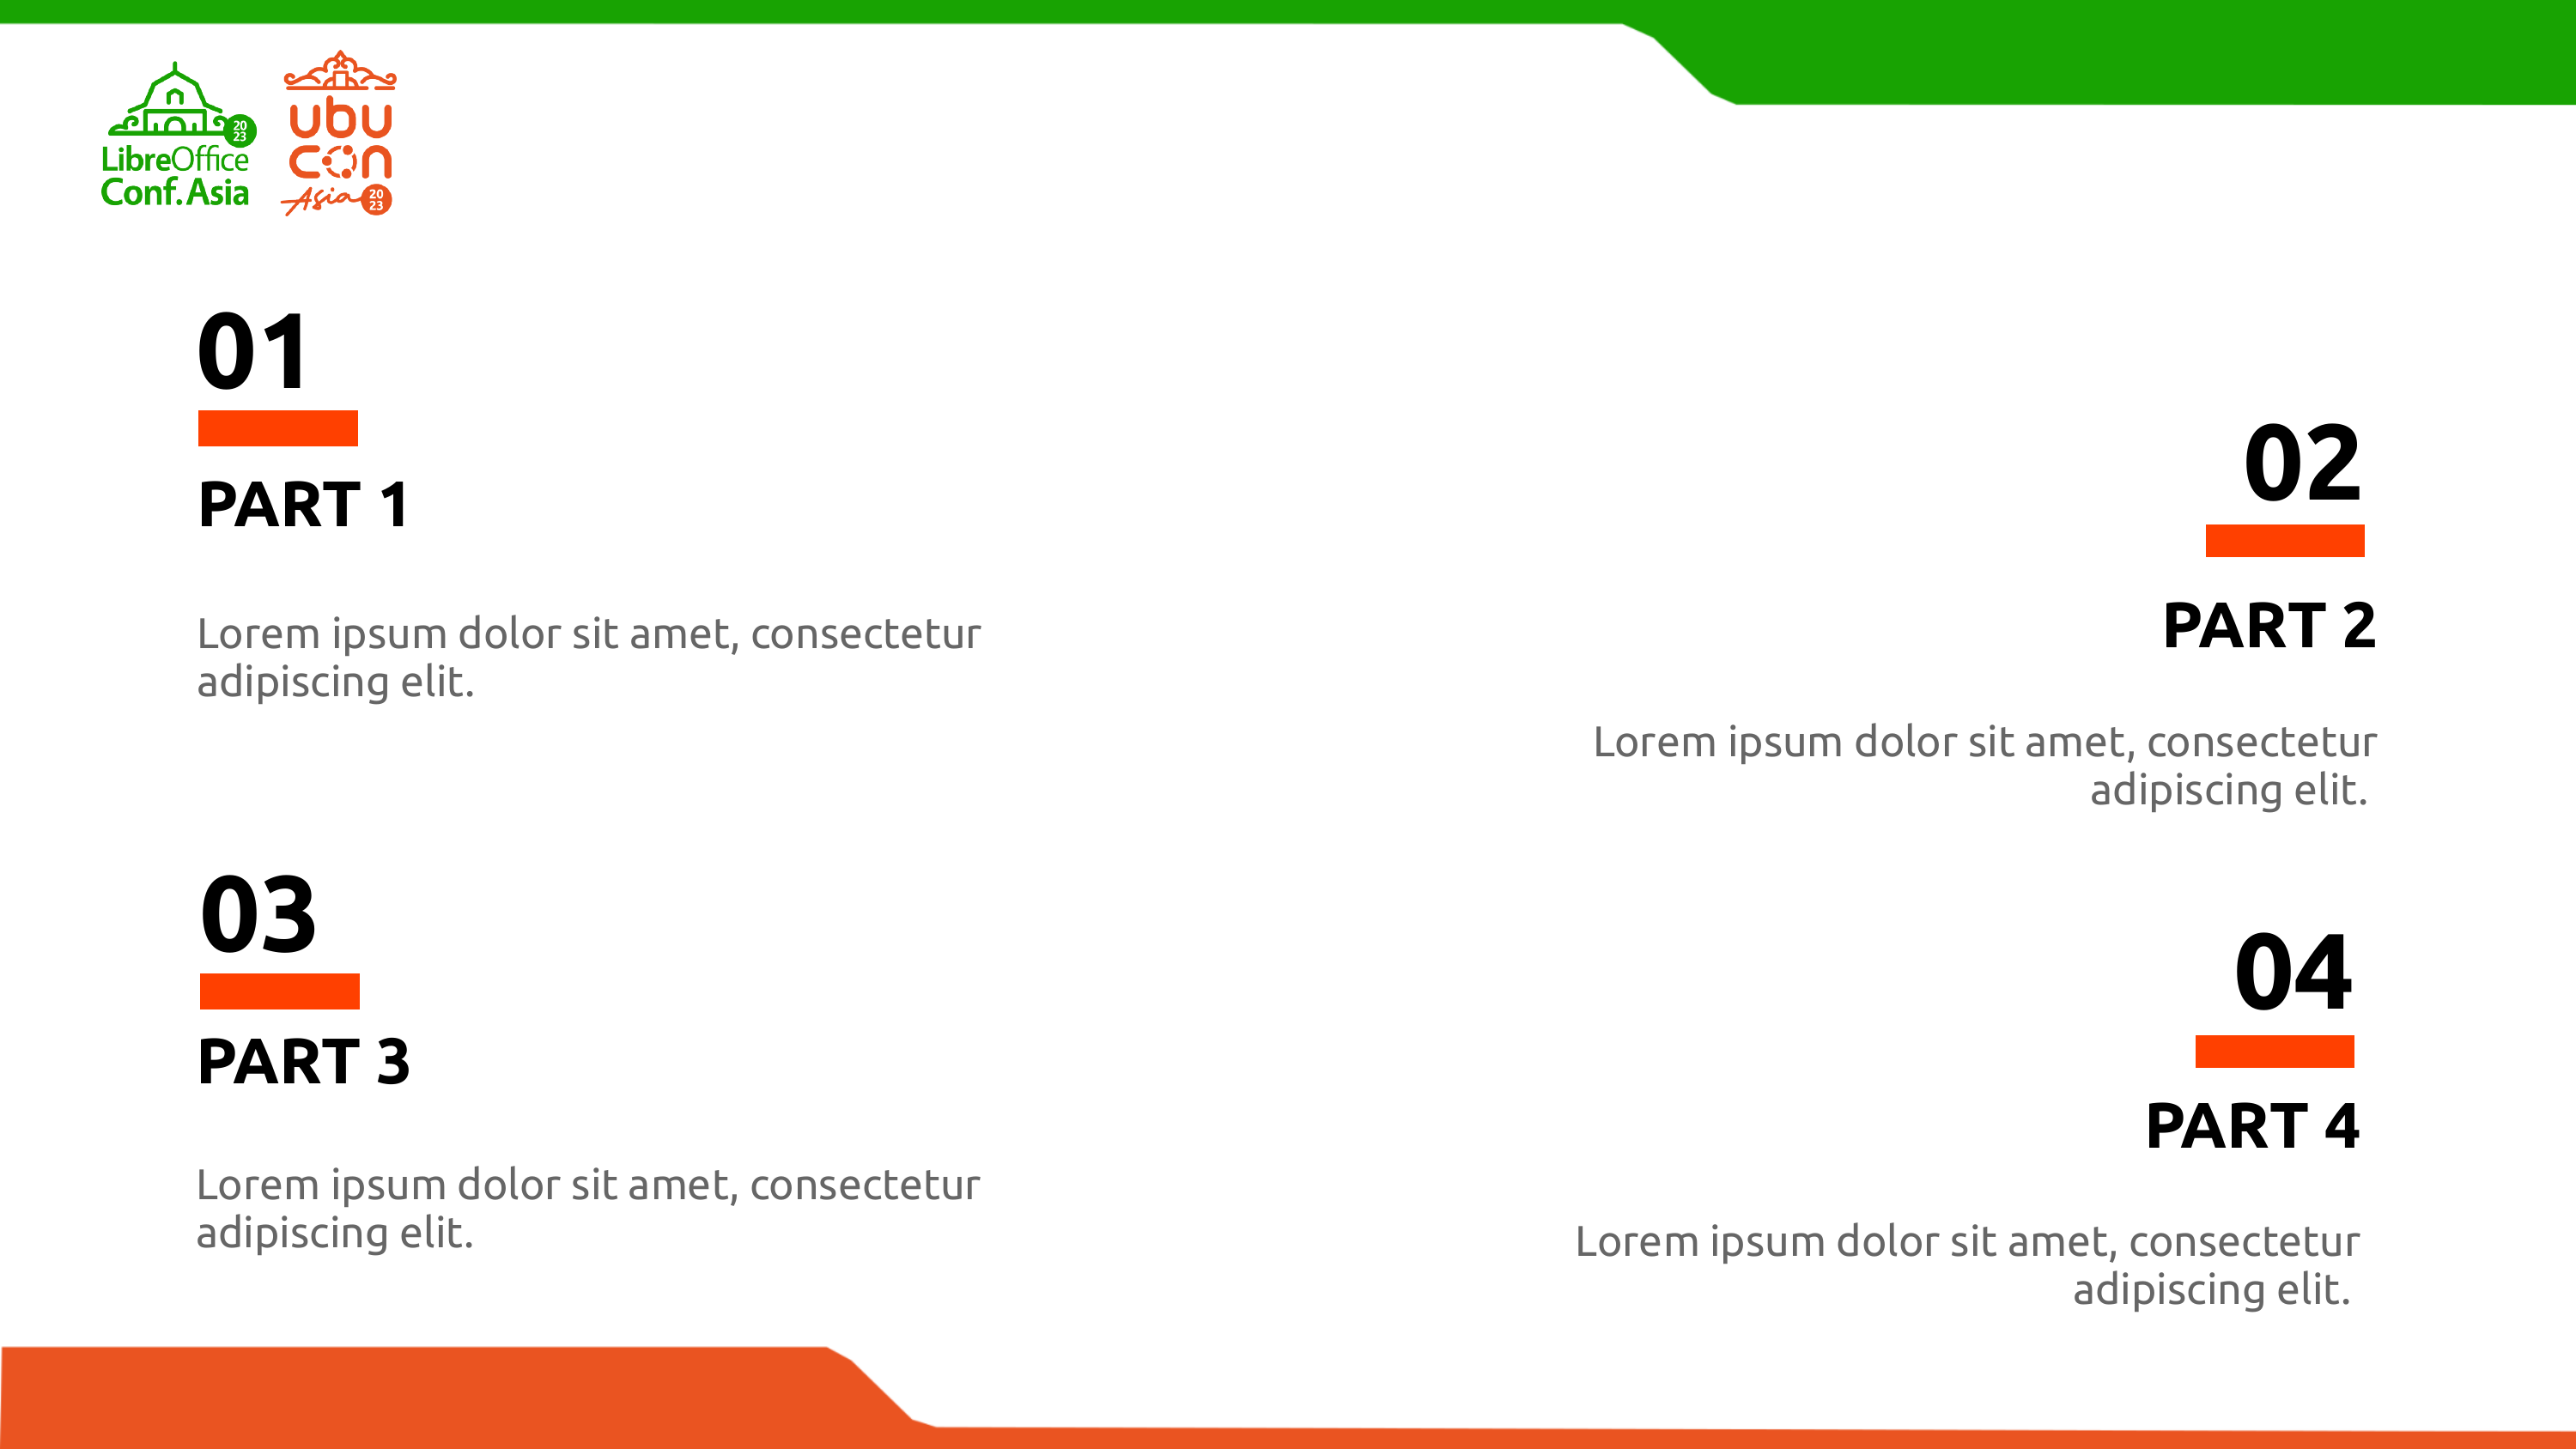

01
# 02
PART 1
PART 2
Lorem ipsum dolor sit amet, consectetur adipiscing elit.
Lorem ipsum dolor sit amet, consectetur adipiscing elit.
03
04
PART 3
PART 4
Lorem ipsum dolor sit amet, consectetur adipiscing elit.
Lorem ipsum dolor sit amet, consectetur adipiscing elit.